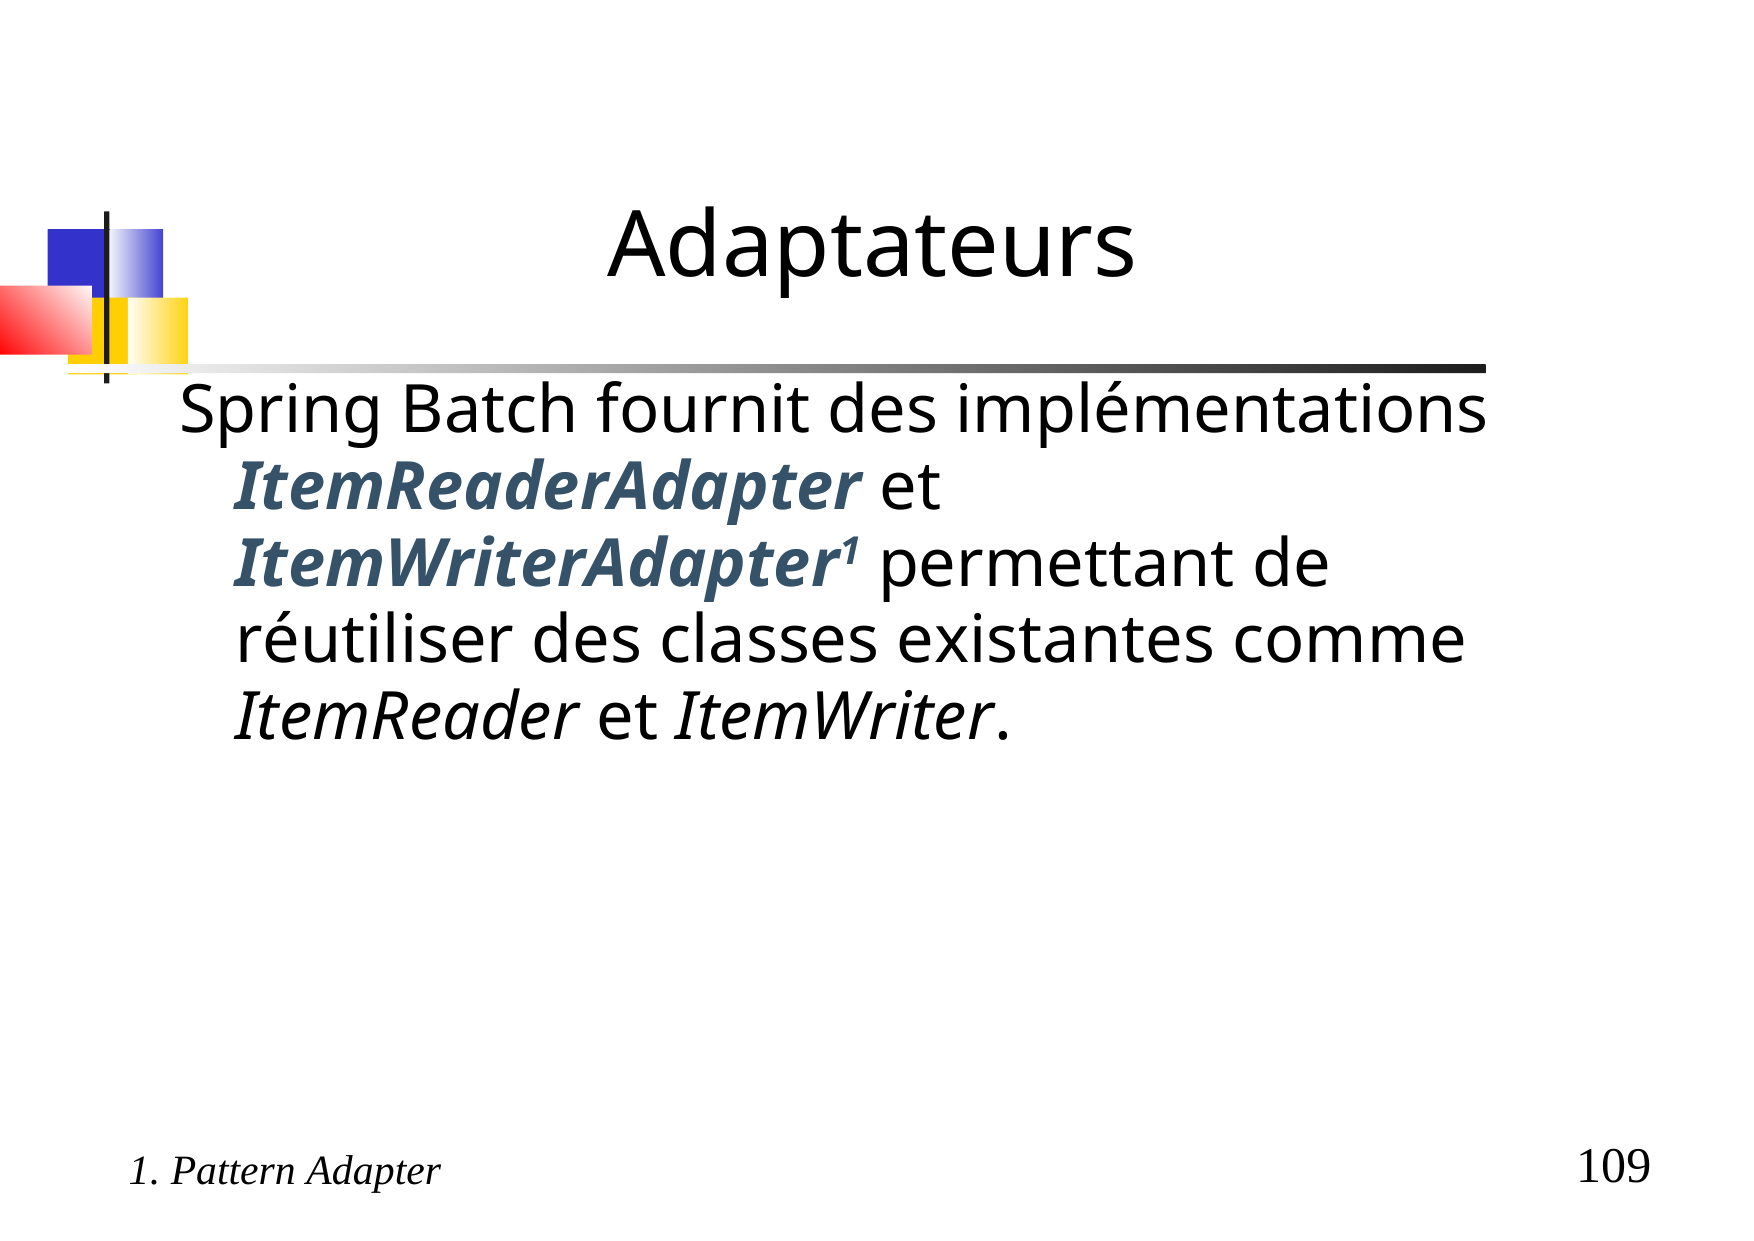

# Adaptateurs
Spring Batch fournit des implémentations ItemReaderAdapter et ItemWriterAdapter1 permettant de réutiliser des classes existantes comme ItemReader et ItemWriter.
1. Pattern Adapter